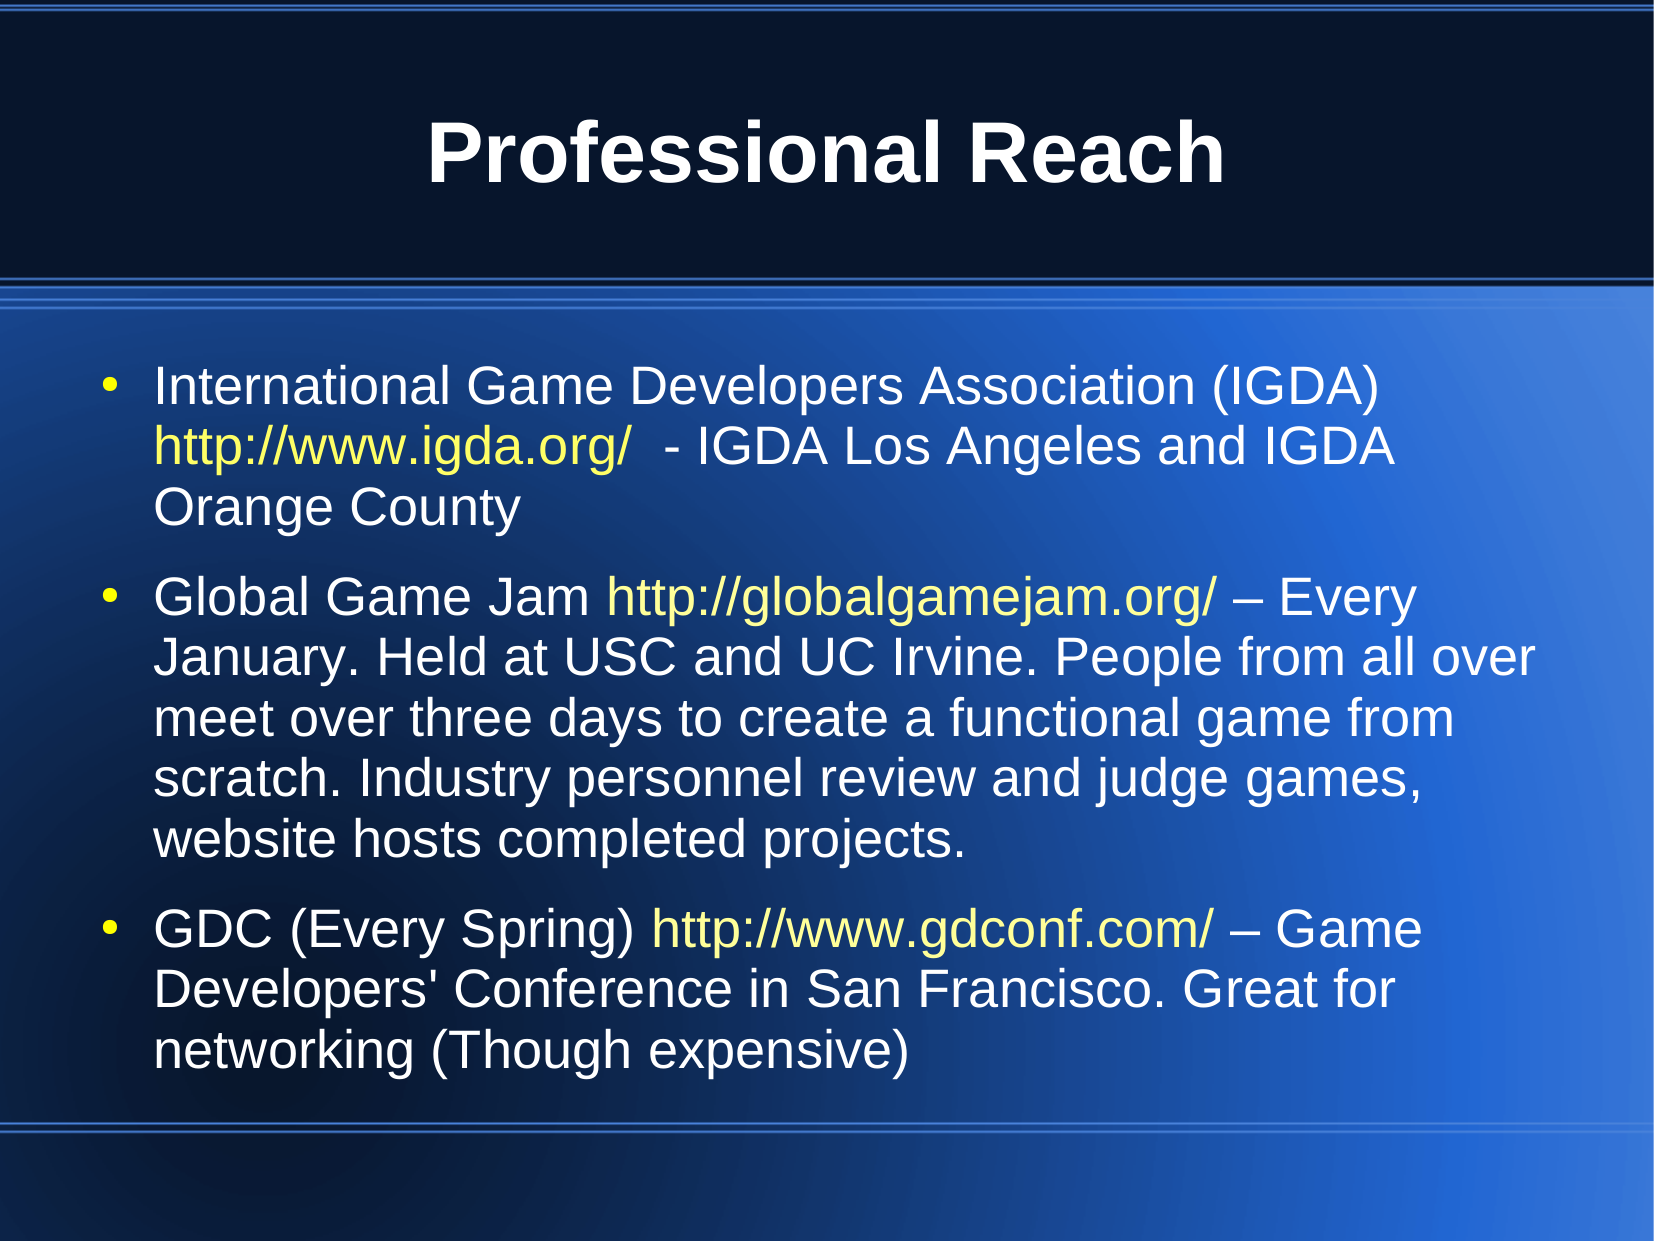

# Professional Reach
International Game Developers Association (IGDA) http://www.igda.org/ - IGDA Los Angeles and IGDA Orange County
Global Game Jam http://globalgamejam.org/ – Every January. Held at USC and UC Irvine. People from all over meet over three days to create a functional game from scratch. Industry personnel review and judge games, website hosts completed projects.
GDC (Every Spring) http://www.gdconf.com/ – Game Developers' Conference in San Francisco. Great for networking (Though expensive)